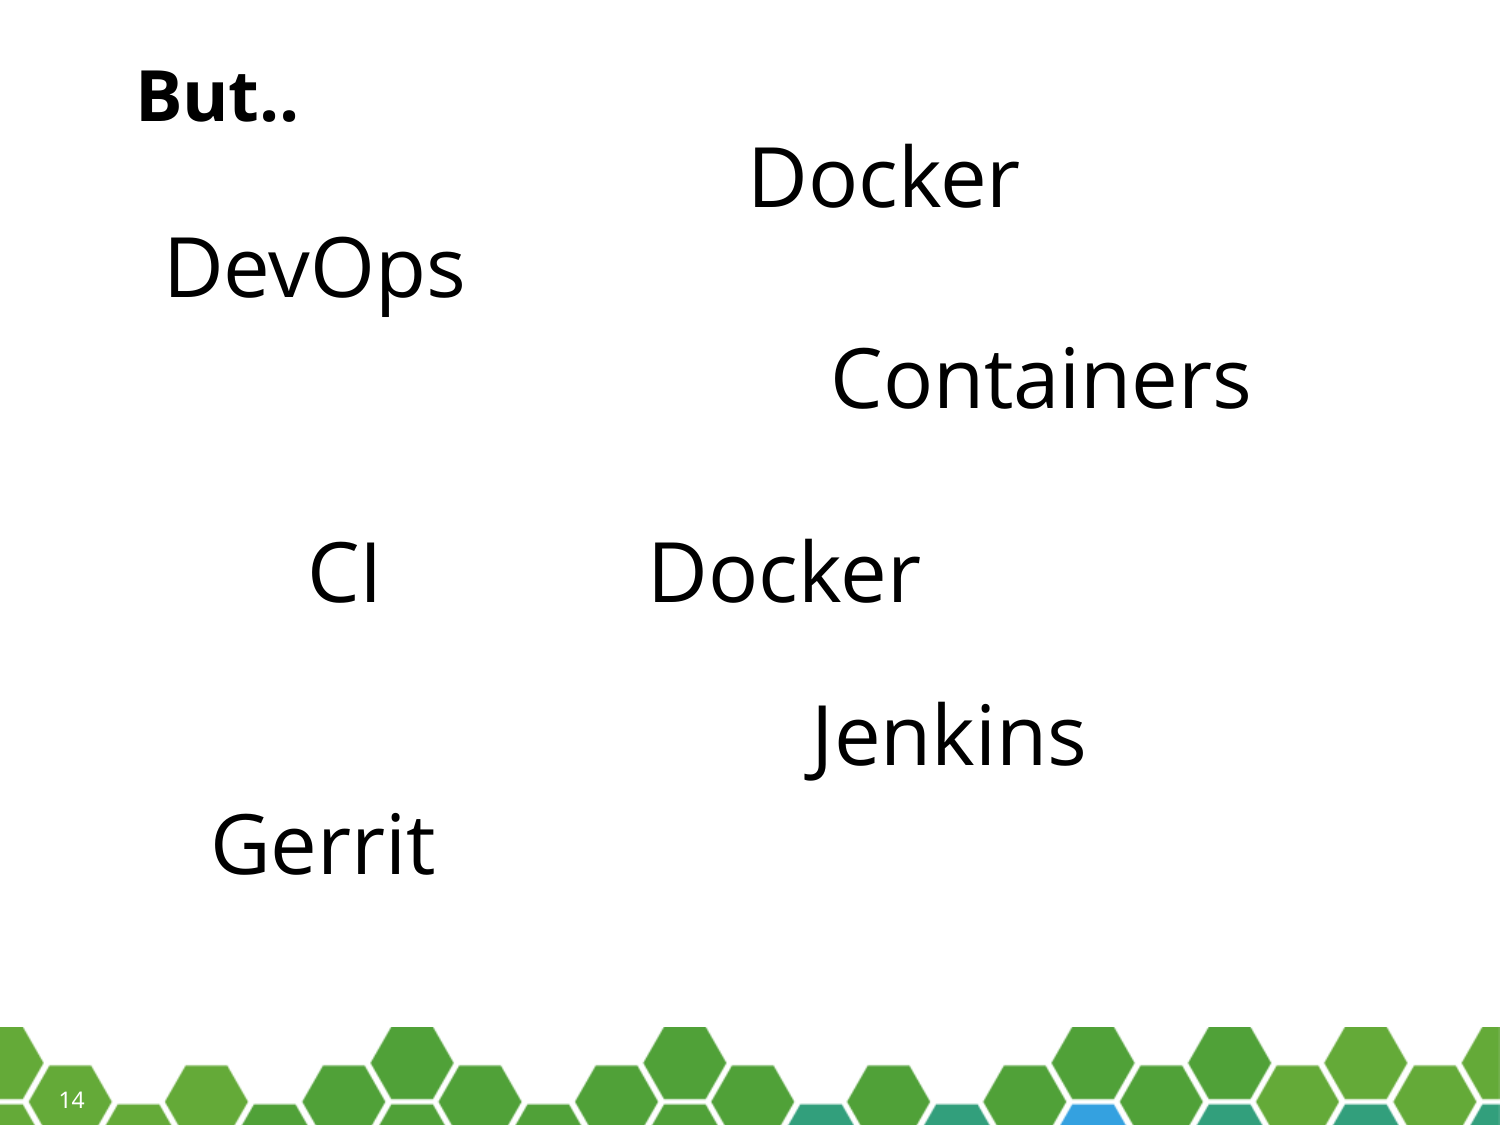

# But..
Docker
DevOps
Containers
CI
Docker
Jenkins
Gerrit